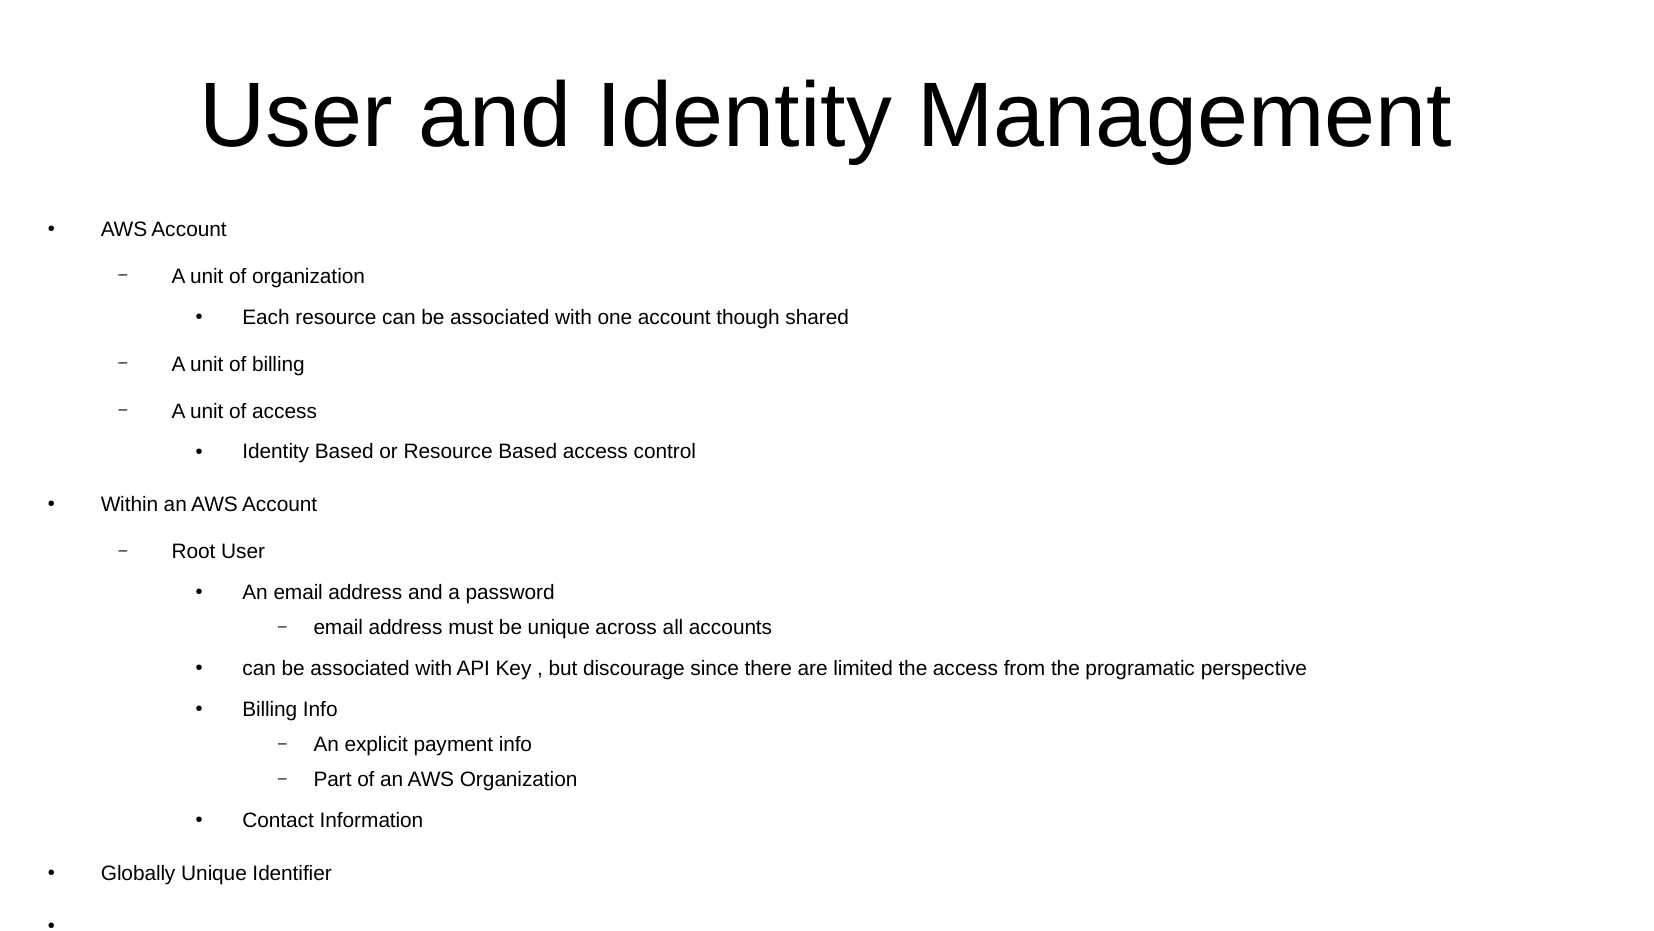

# User and Identity Management
AWS Account
A unit of organization
Each resource can be associated with one account though shared
A unit of billing
A unit of access
Identity Based or Resource Based access control
Within an AWS Account
Root User
An email address and a password
email address must be unique across all accounts
can be associated with API Key , but discourage since there are limited the access from the programatic perspective
Billing Info
An explicit payment info
Part of an AWS Organization
Contact Information
Globally Unique Identifier